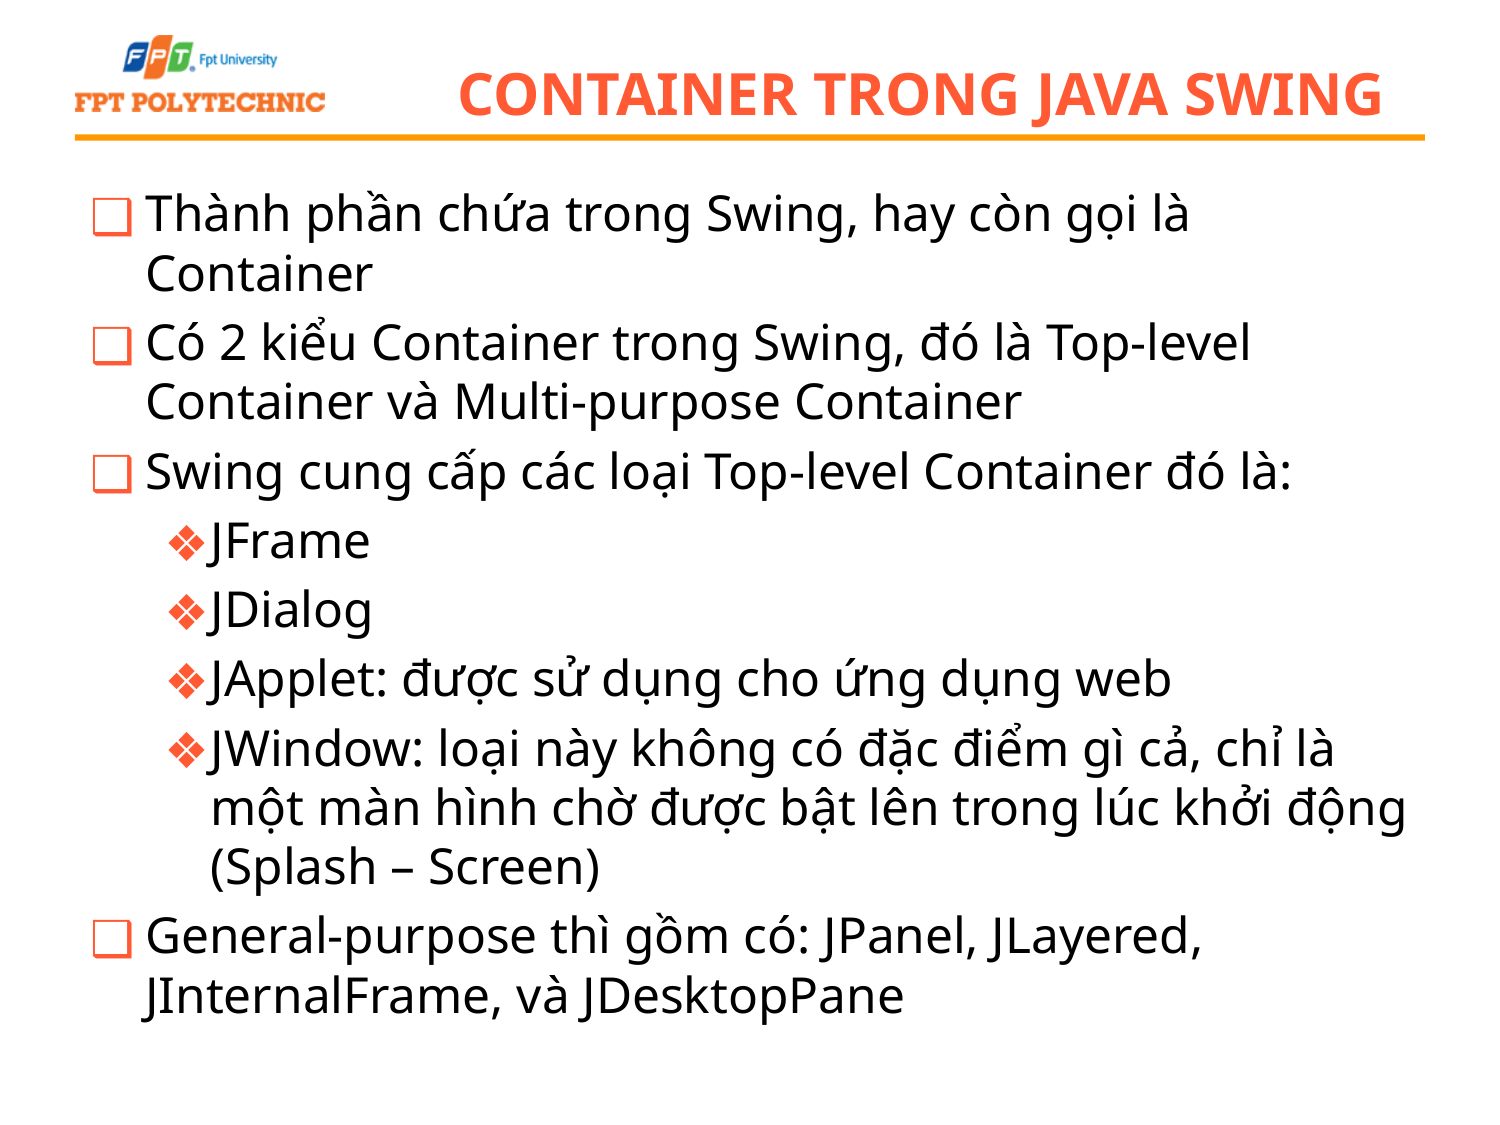

Container trong java Swing
# Thành phần chứa trong Swing, hay còn gọi là Container
Có 2 kiểu Container trong Swing, đó là Top-level Container và Multi-purpose Container
Swing cung cấp các loại Top-level Container đó là:
JFrame
JDialog
JApplet: được sử dụng cho ứng dụng web
JWindow: loại này không có đặc điểm gì cả, chỉ là một màn hình chờ được bật lên trong lúc khởi động (Splash – Screen)
General-purpose thì gồm có: JPanel, JLayered, JInternalFrame, và JDesktopPane